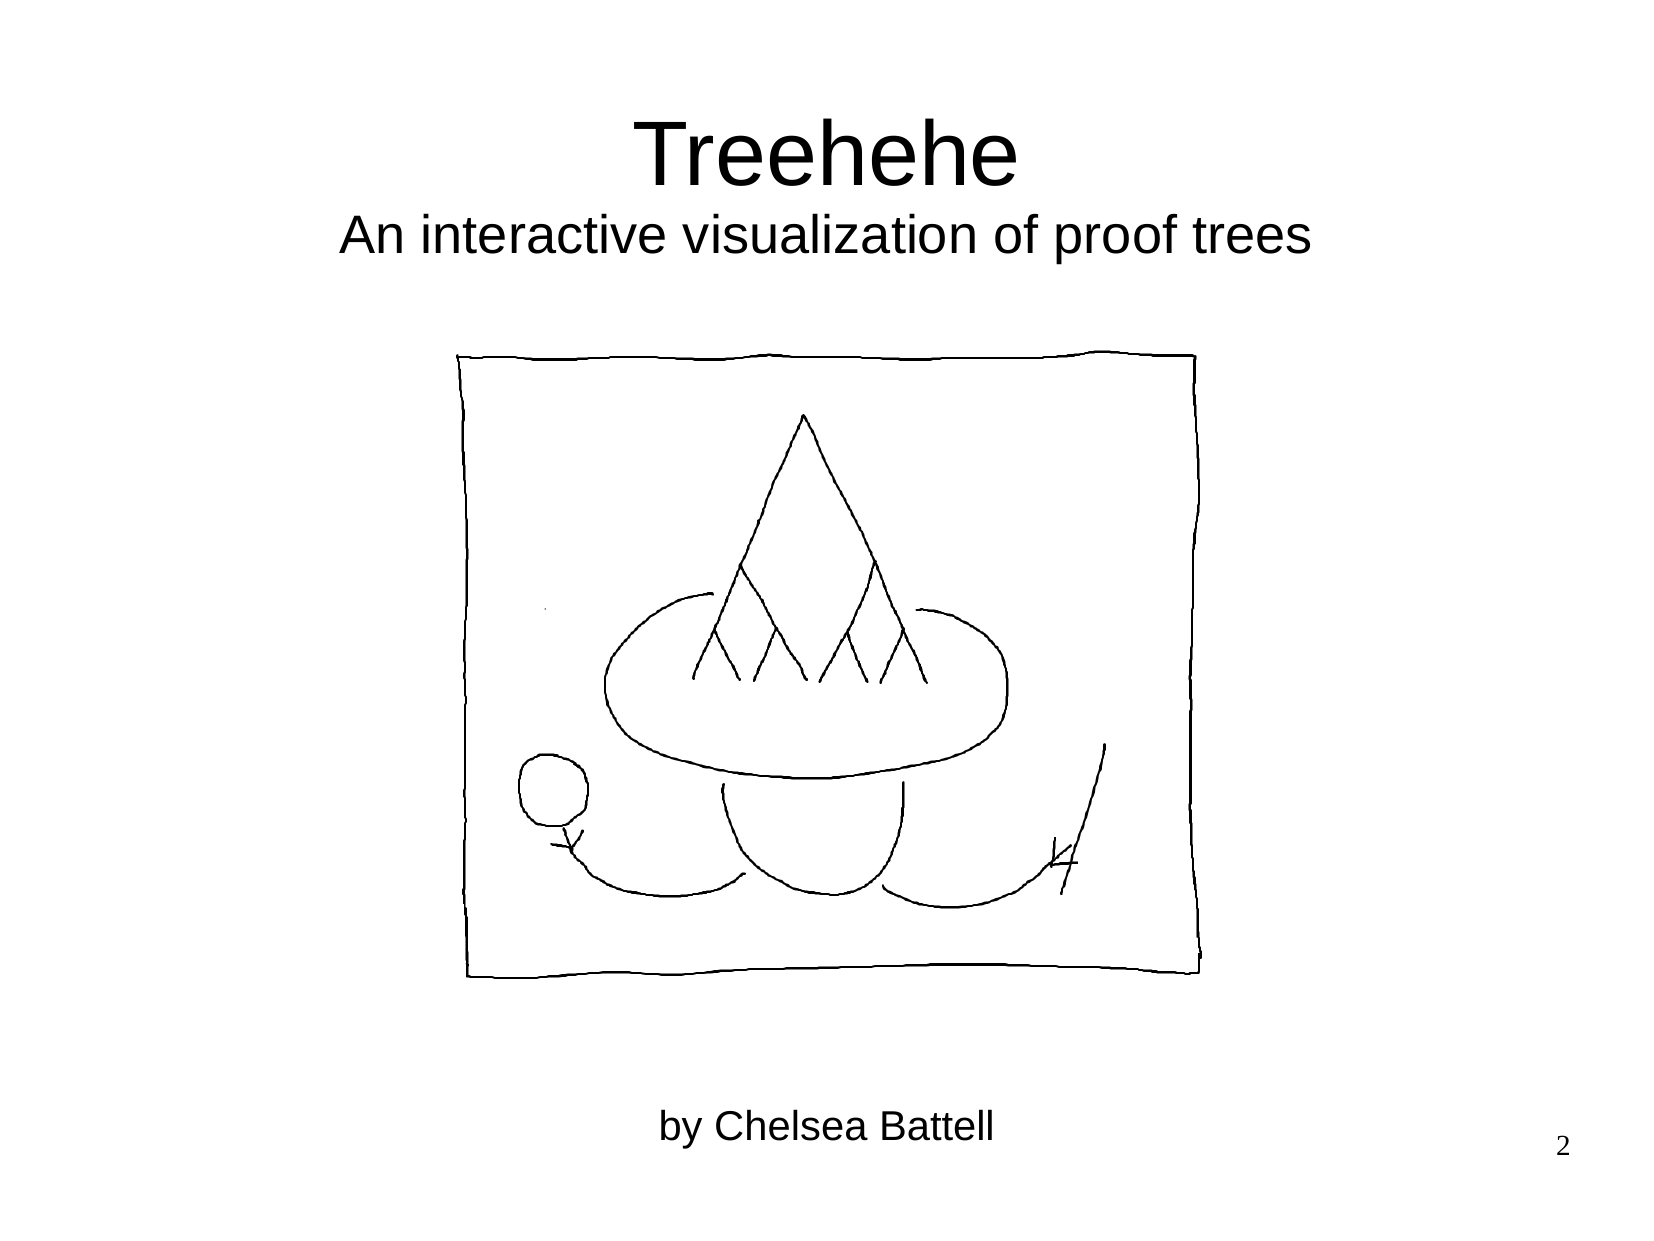

# Treehehe An interactive visualization of proof trees by Chelsea Battell
2